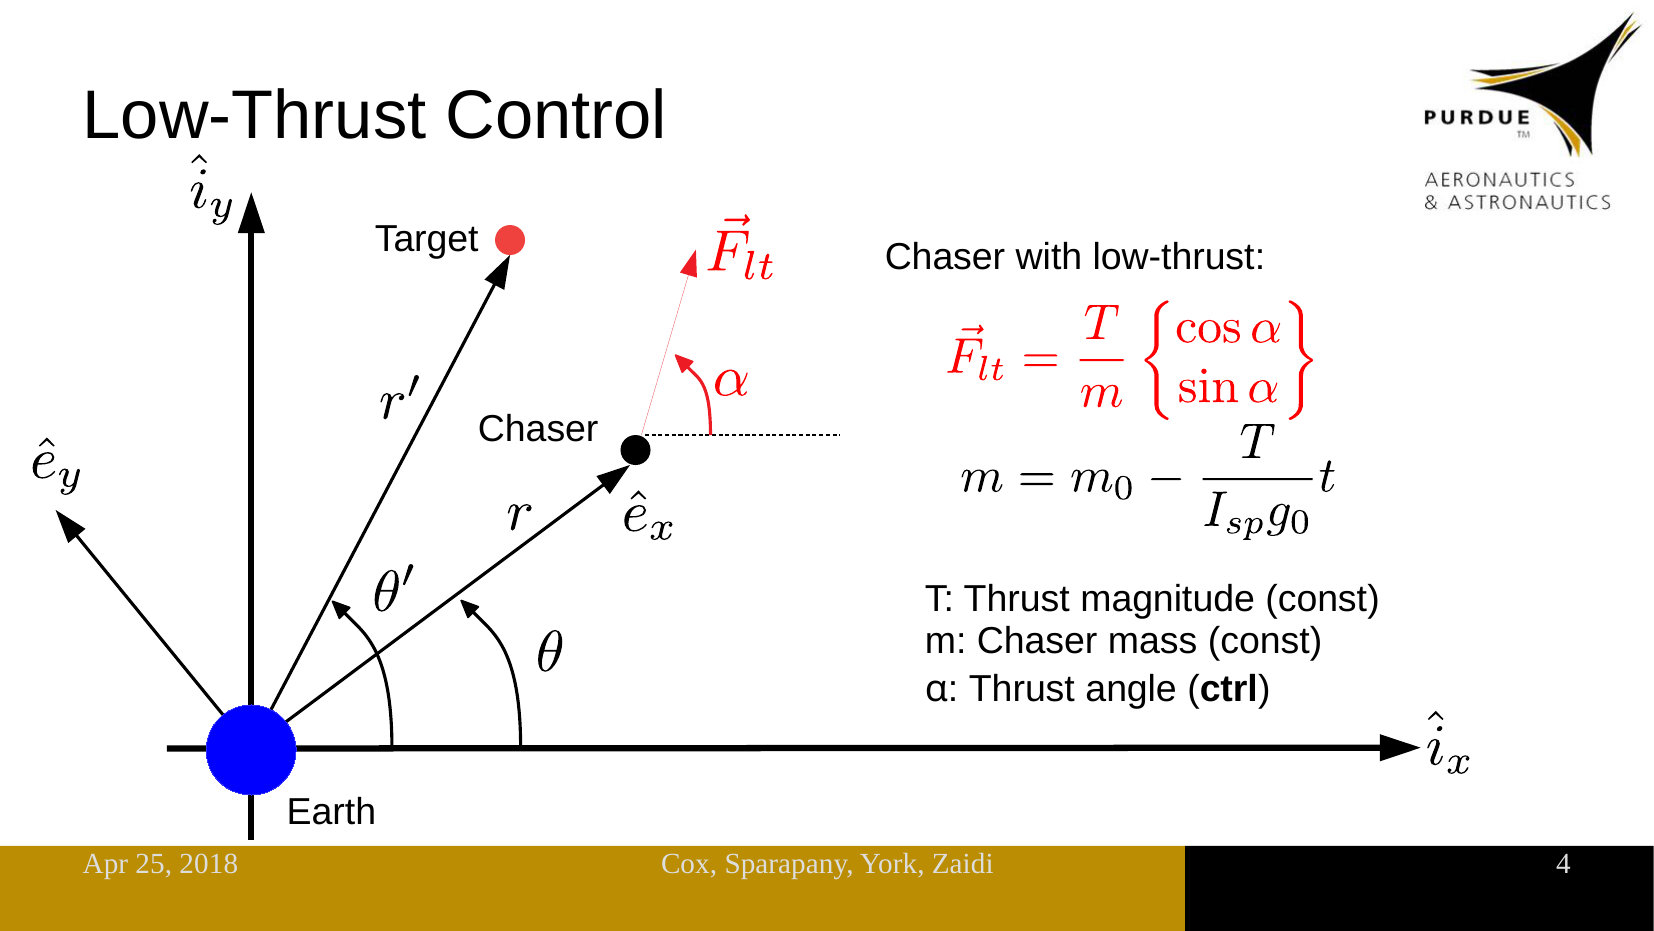

# Low-Thrust Control
Target
Chaser with low-thrust:
Chaser
T: Thrust magnitude (const)
m: Chaser mass (const)
α: Thrust angle (ctrl)
Earth
Apr 25, 2018
Cox, Sparapany, York, Zaidi
4